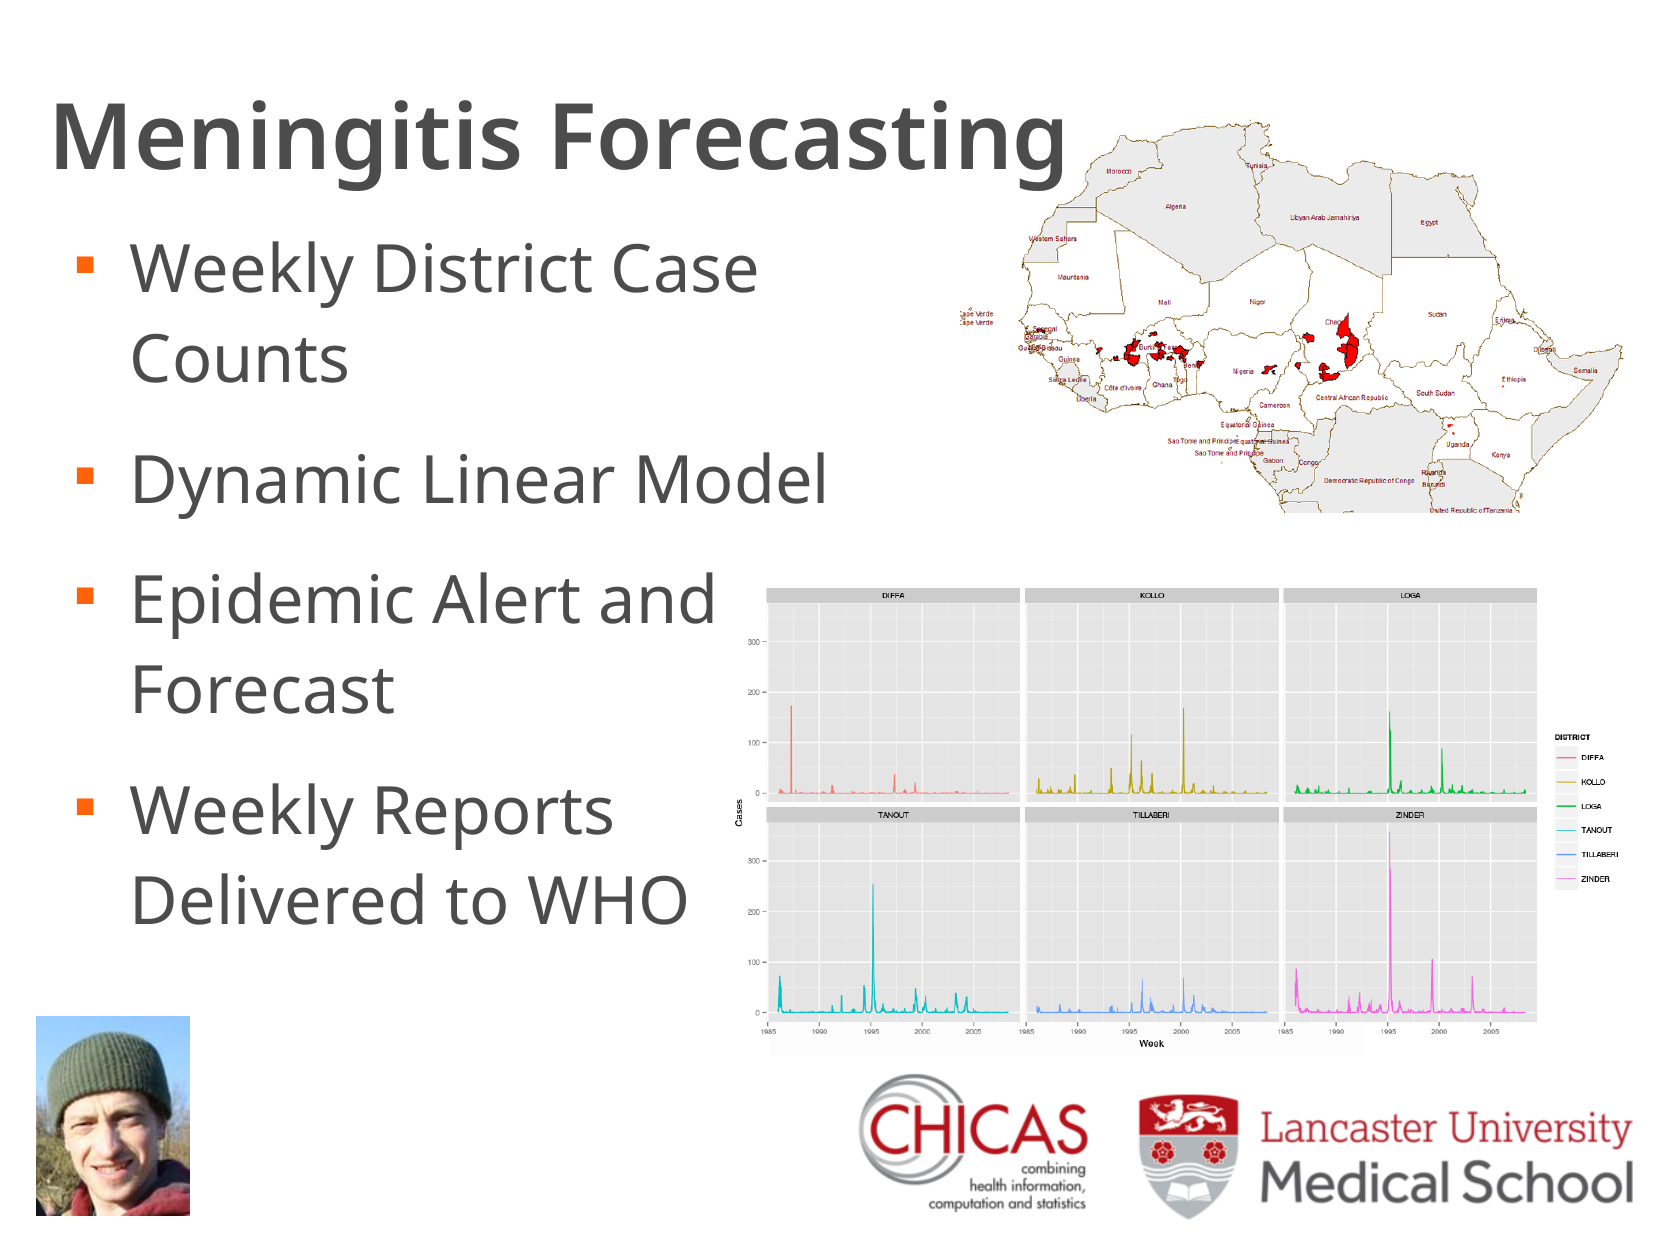

# Meningitis Forecasting
Weekly District Case Counts
Dynamic Linear Model
Epidemic Alert and Forecast
Weekly Reports Delivered to WHO